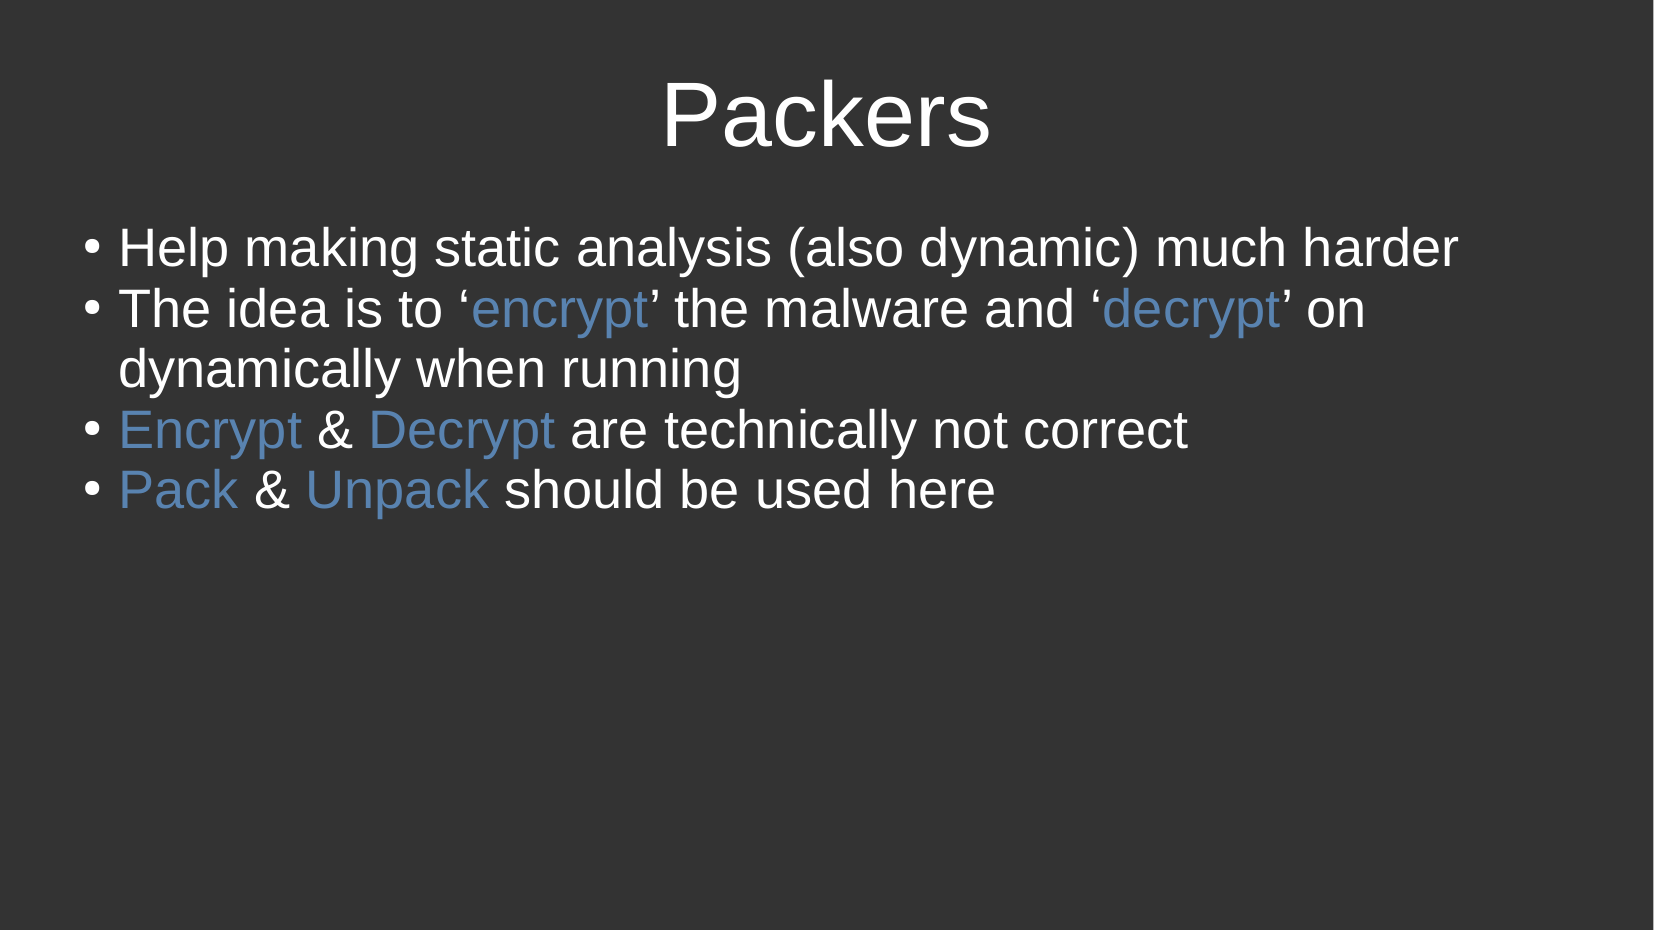

# Packers
Help making static analysis (also dynamic) much harder
The idea is to ‘encrypt’ the malware and ‘decrypt’ on dynamically when running
Encrypt & Decrypt are technically not correct
Pack & Unpack should be used here